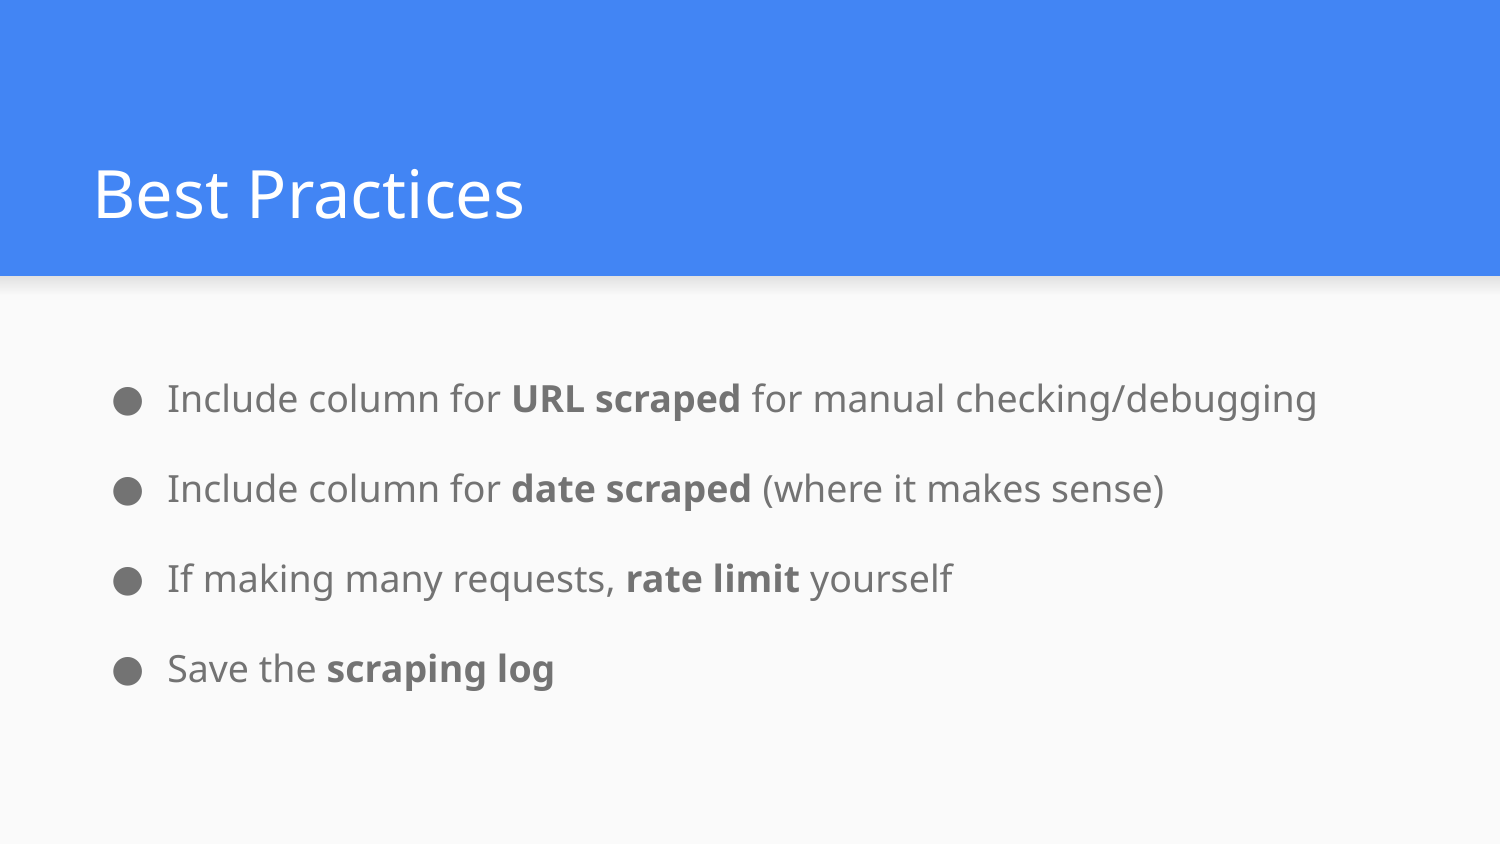

# Best Practices
Include column for URL scraped for manual checking/debugging
Include column for date scraped (where it makes sense)
If making many requests, rate limit yourself
Save the scraping log